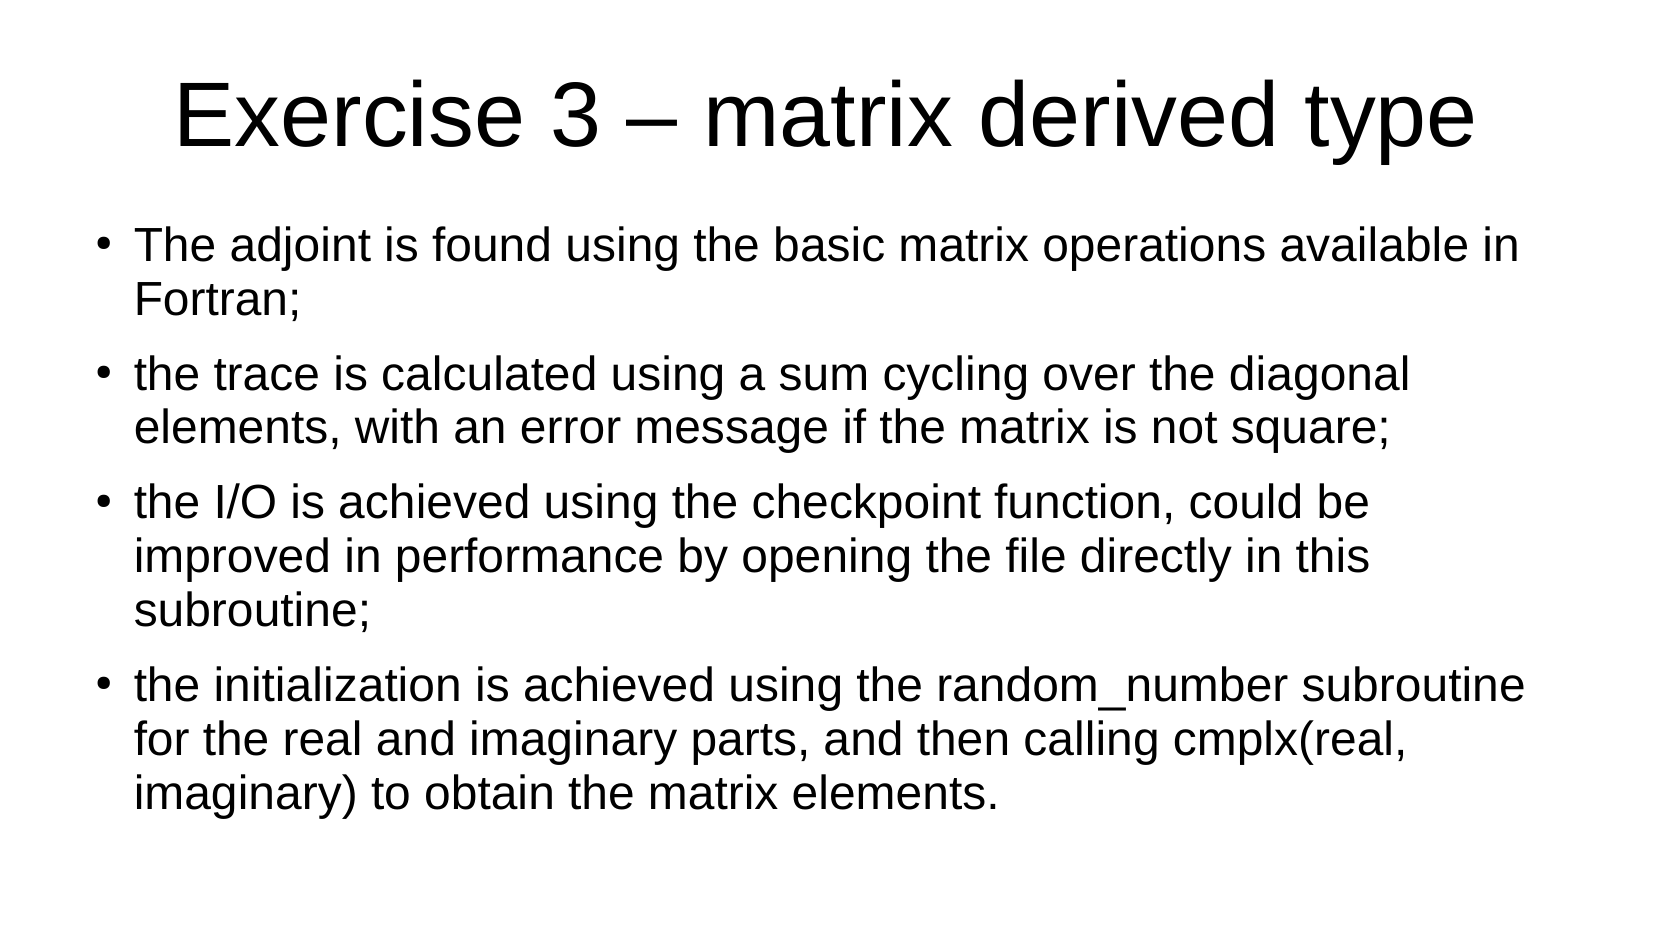

# Exercise 3 – matrix derived type
The adjoint is found using the basic matrix operations available in Fortran;
the trace is calculated using a sum cycling over the diagonal elements, with an error message if the matrix is not square;
the I/O is achieved using the checkpoint function, could be improved in performance by opening the file directly in this subroutine;
the initialization is achieved using the random_number subroutine for the real and imaginary parts, and then calling cmplx(real, imaginary) to obtain the matrix elements.